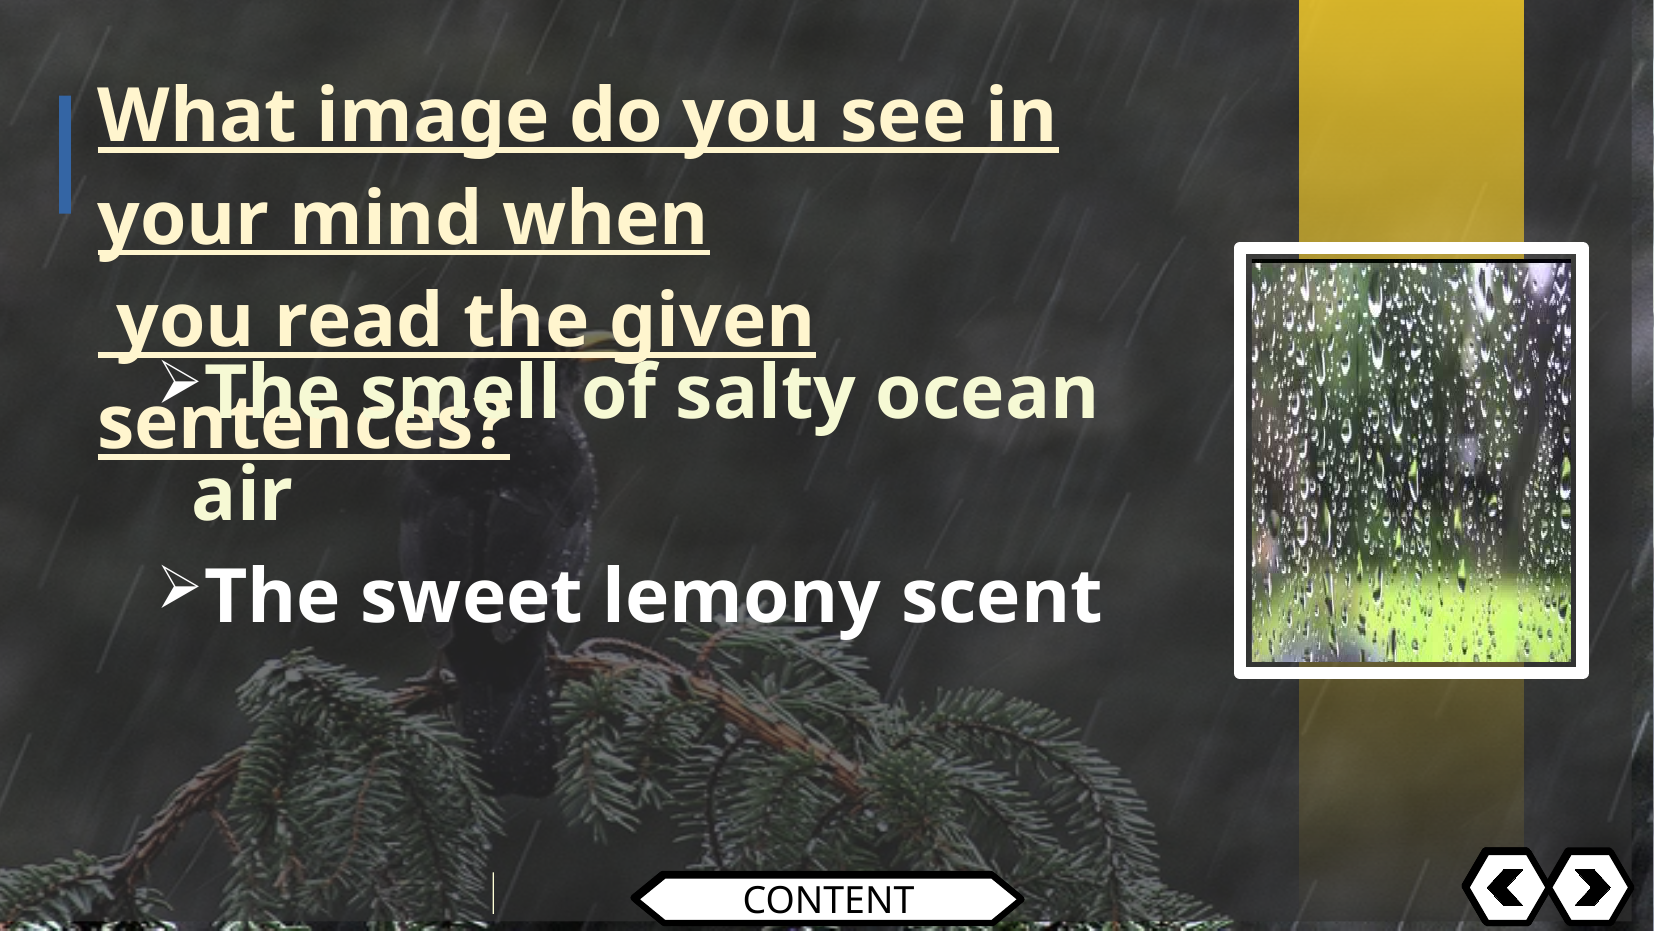

What image do you see in your mind when
 you read the given sentences?
The smell of salty ocean air
The sweet lemony scent
POETIC DEVICES
ഉള്ളടക്കം
CONTENT